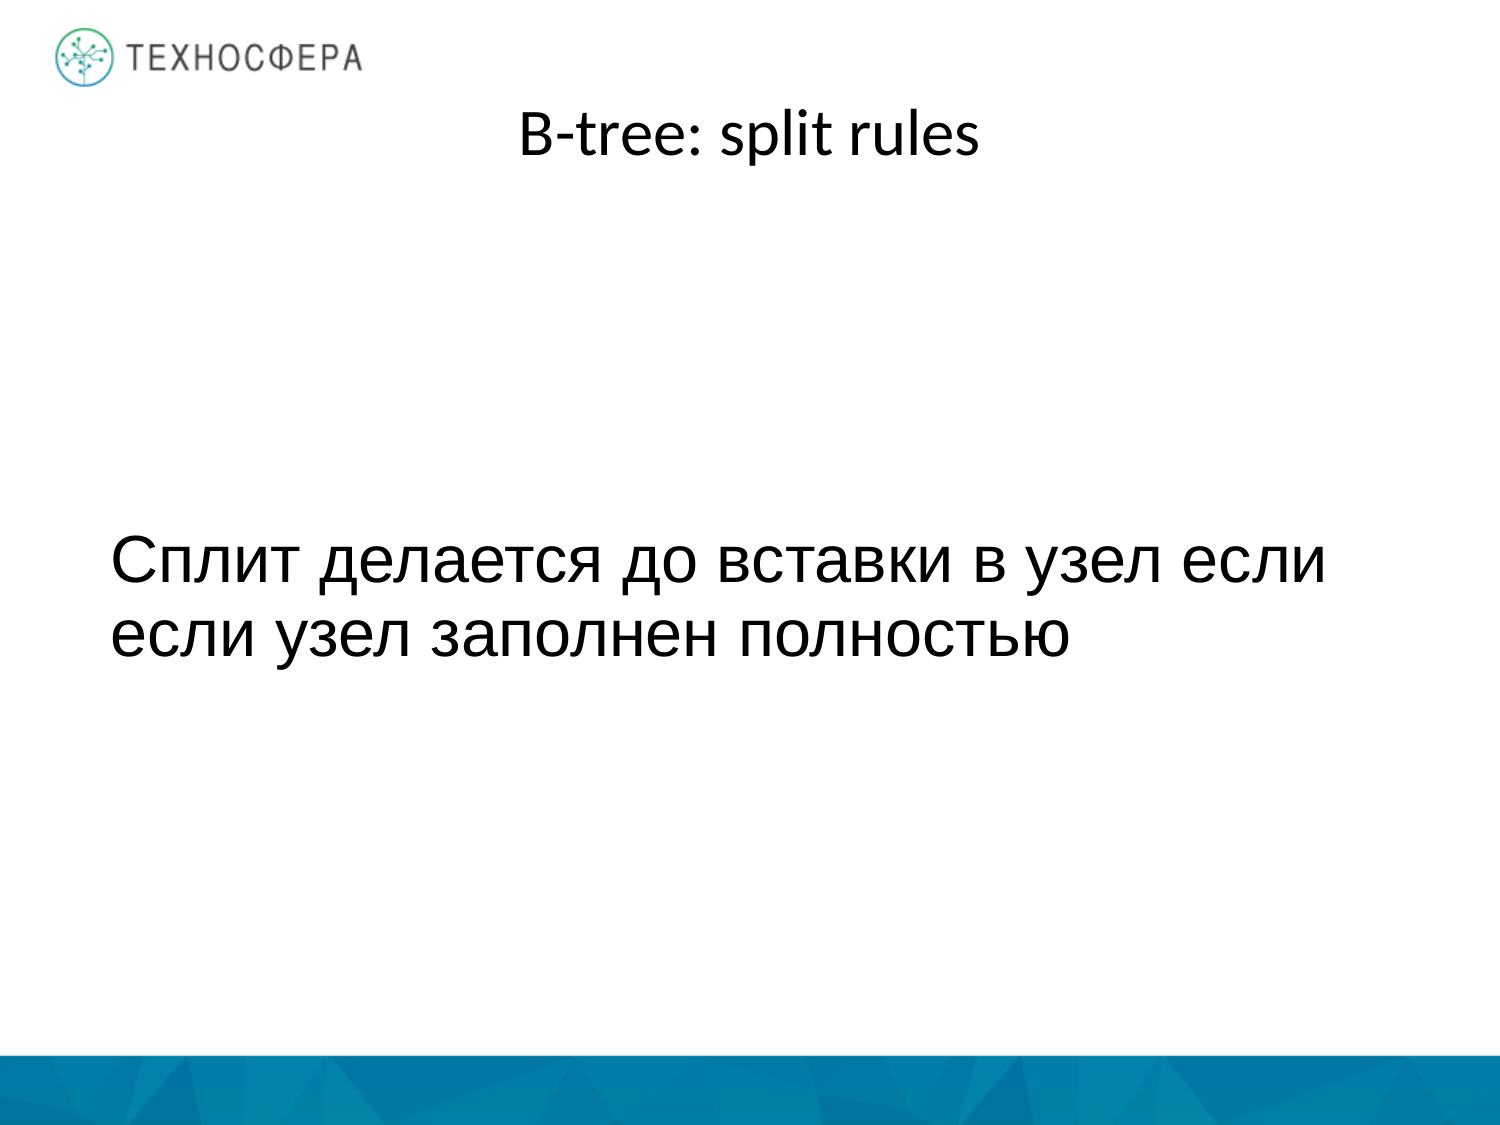

# B-tree: split rules
Сплит делается до вставки в узел если если узел заполнен полностью